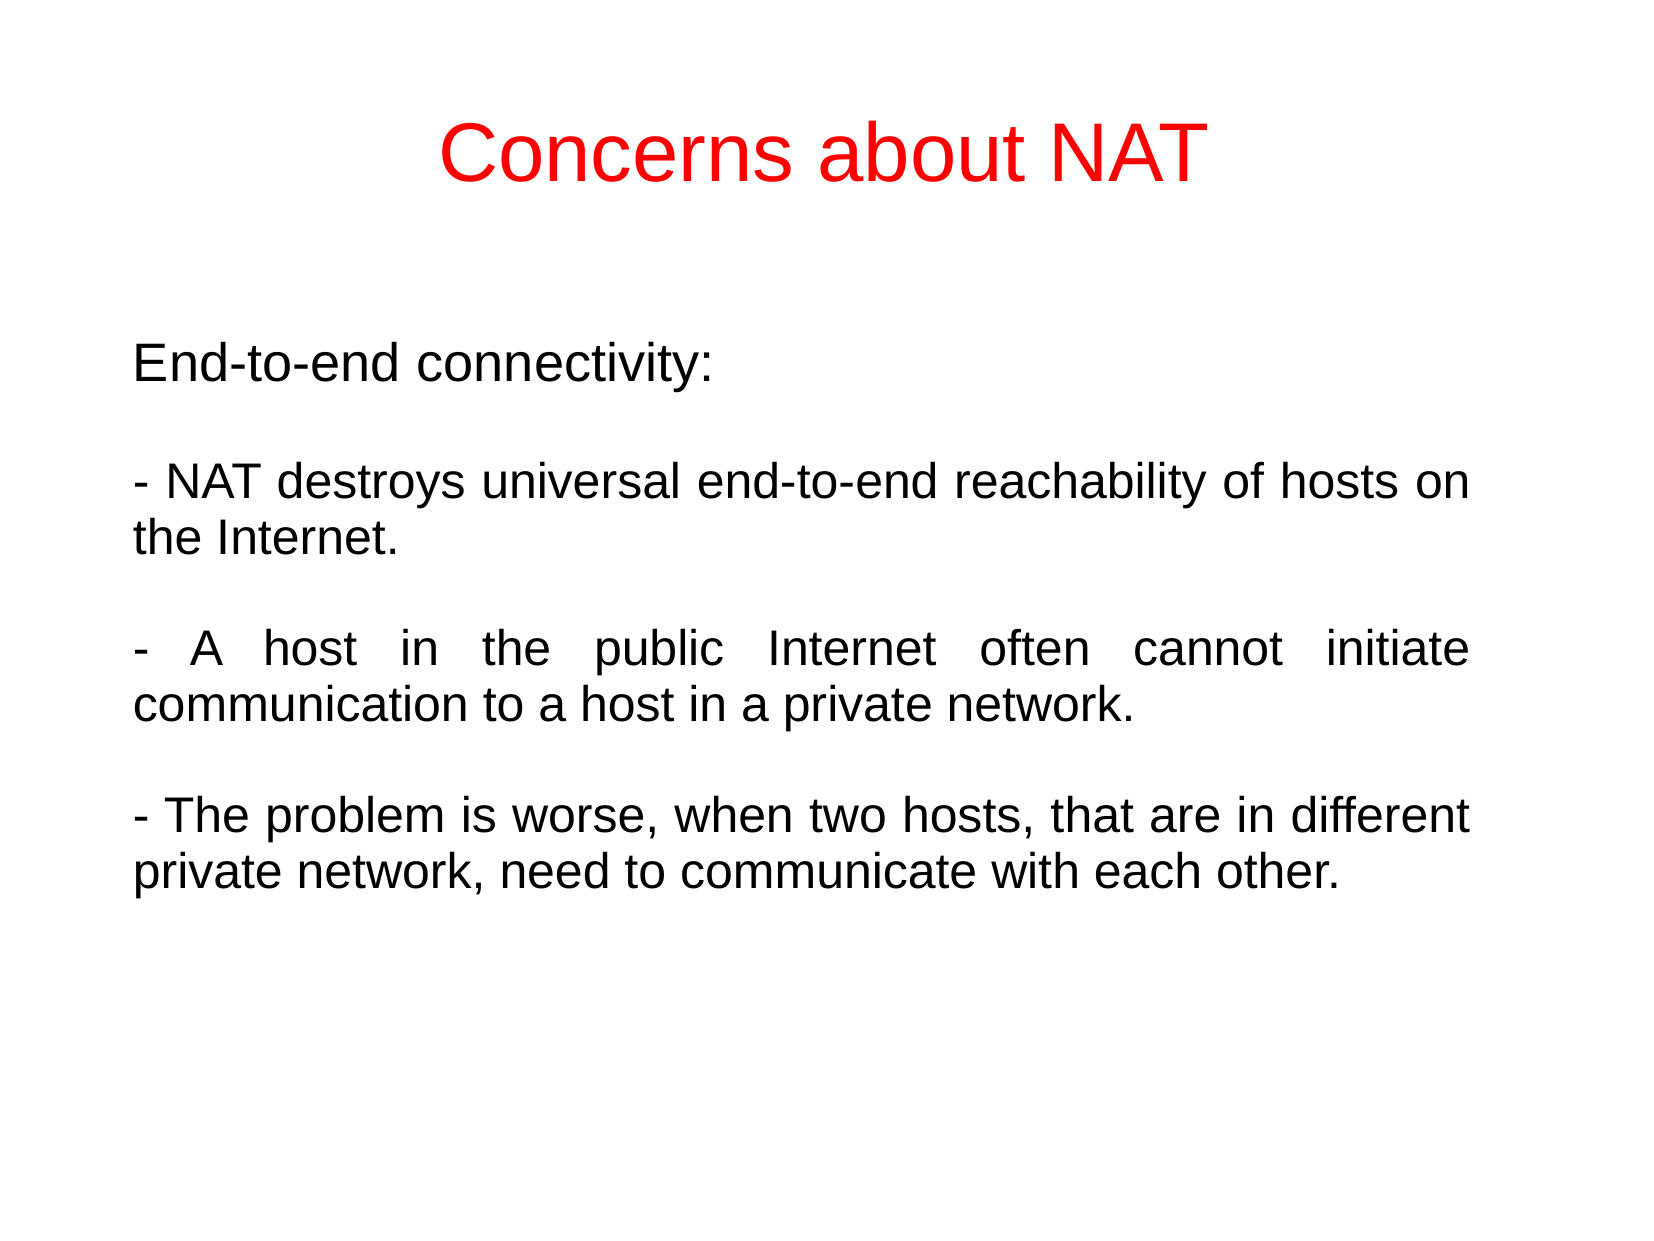

# Concerns about NAT
End-to-end connectivity:
- NAT destroys universal end-to-end reachability of hosts on the Internet.
- A host in the public Internet often cannot initiate communication to a host in a private network.
- The problem is worse, when two hosts, that are in different private network, need to communicate with each other.